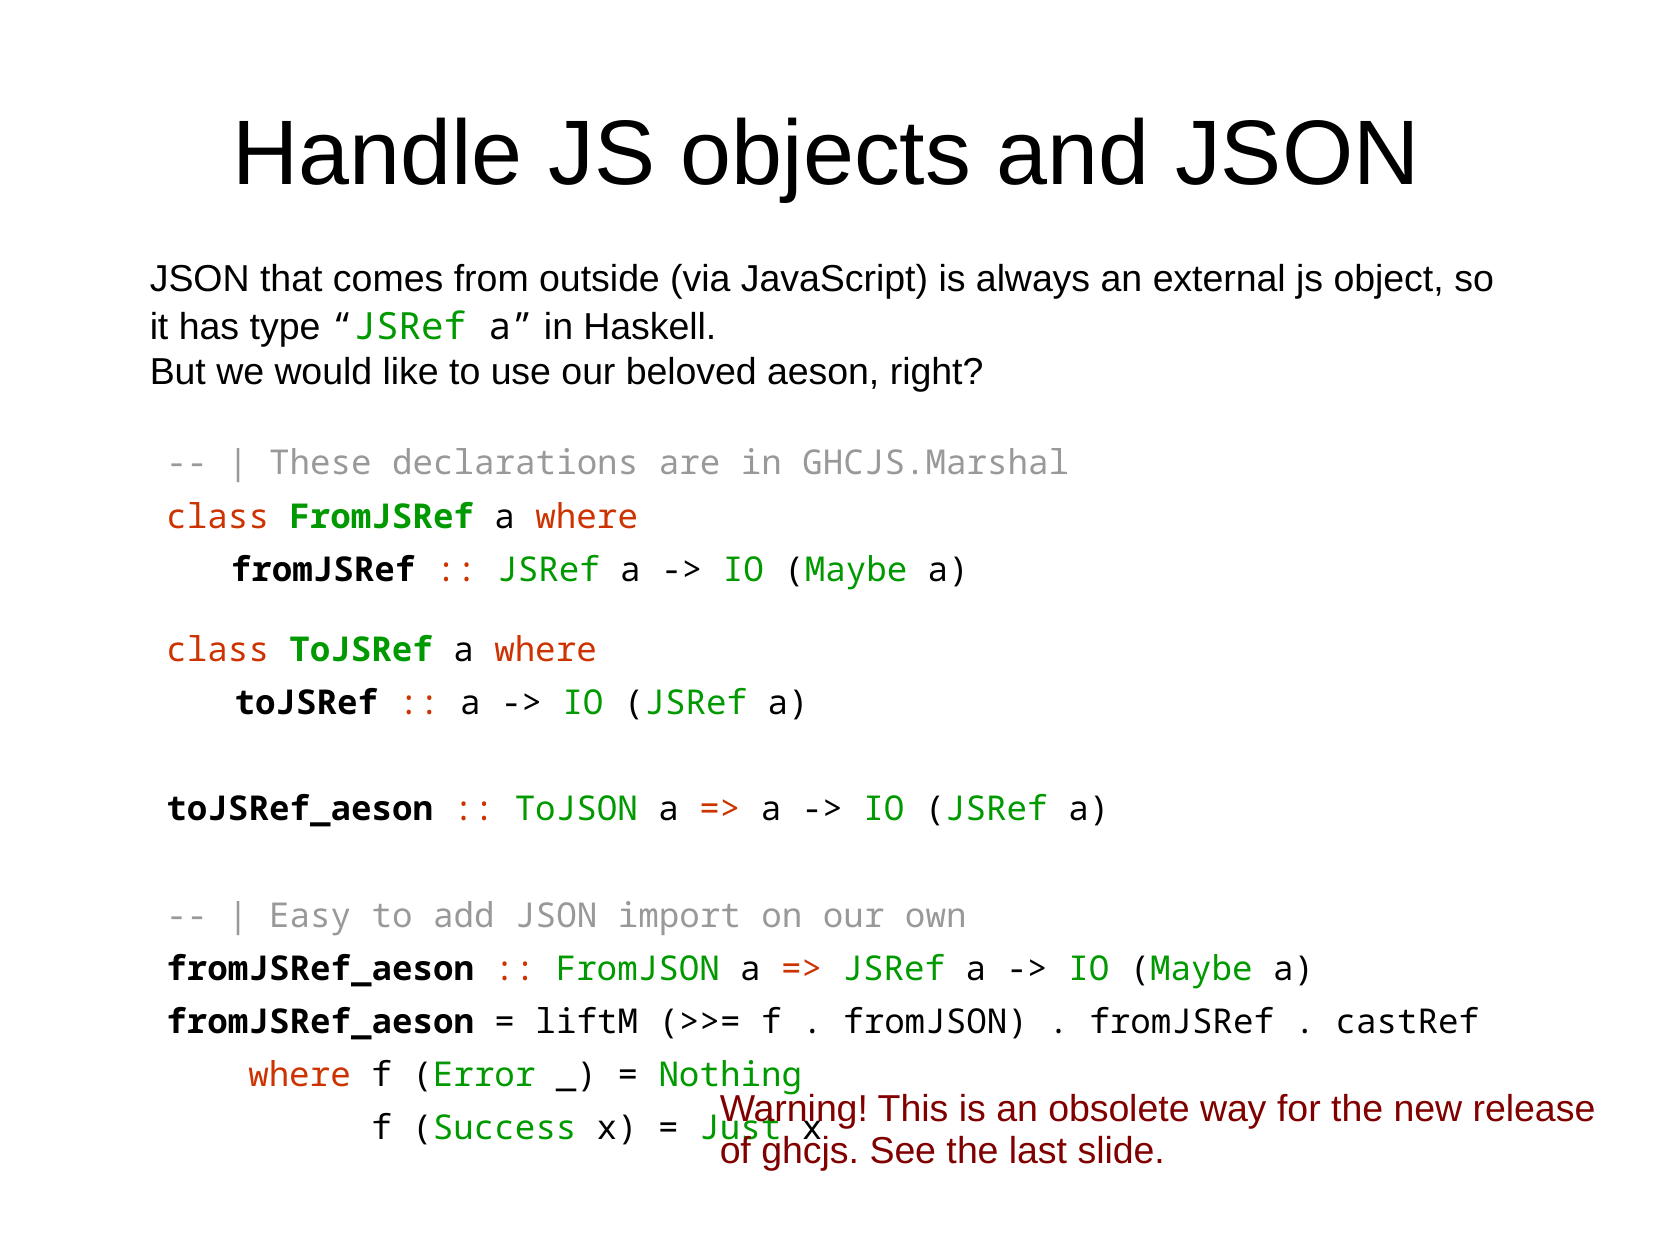

# Handle JS objects and JSON
JSON that comes from outside (via JavaScript) is always an external js object, so it has type “JSRef a” in Haskell.
But we would like to use our beloved aeson, right?
-- | These declarations are in GHCJS.Marshal
class FromJSRef a where
fromJSRef :: JSRef a -> IO (Maybe a)
class ToJSRef a where
	toJSRef :: a -> IO (JSRef a)
toJSRef_aeson :: ToJSON a => a -> IO (JSRef a)
-- | Easy to add JSON import on our own
fromJSRef_aeson :: FromJSON a => JSRef a -> IO (Maybe a)
fromJSRef_aeson = liftM (>>= f . fromJSON) . fromJSRef . castRef
 where f (Error _) = Nothing
 f (Success x) = Just x
Warning! This is an obsolete way for the new release of ghcjs. See the last slide.